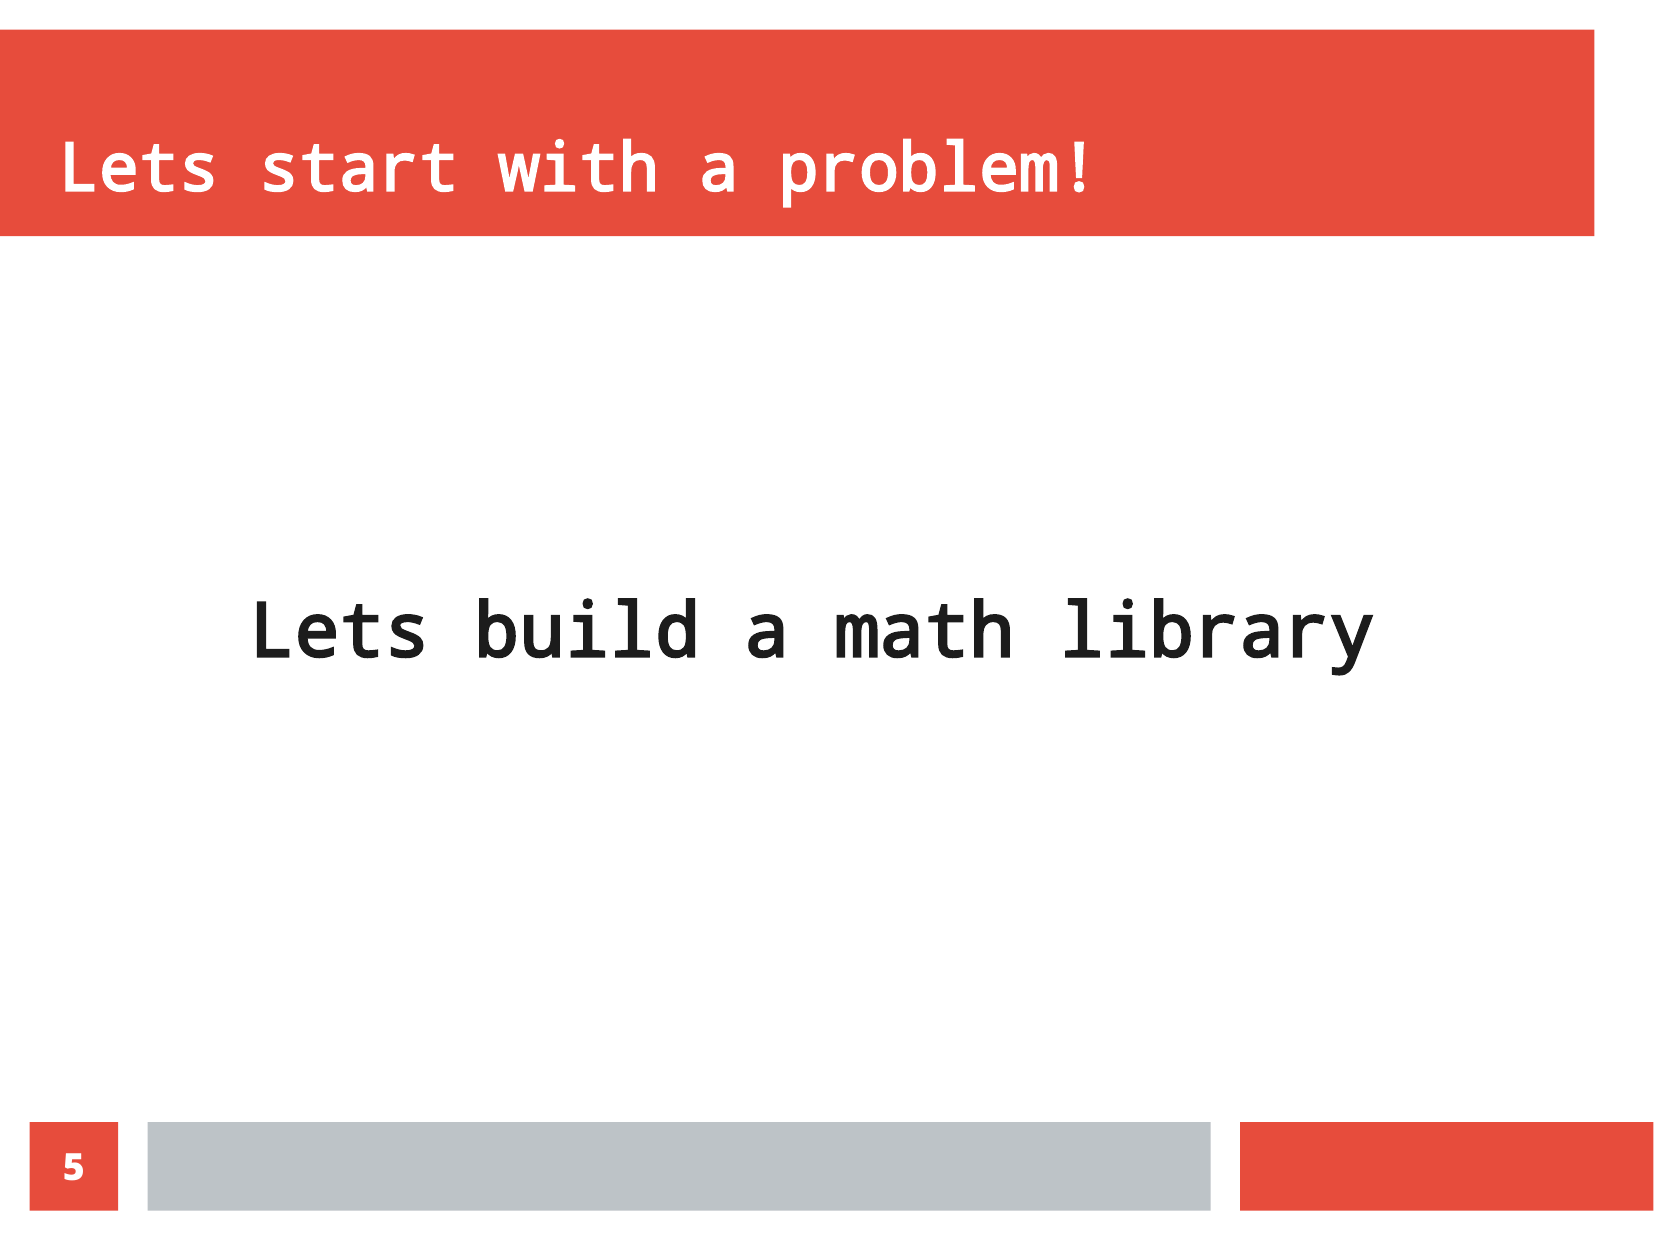

# Lets start with a problem!
Lets build a math library
5